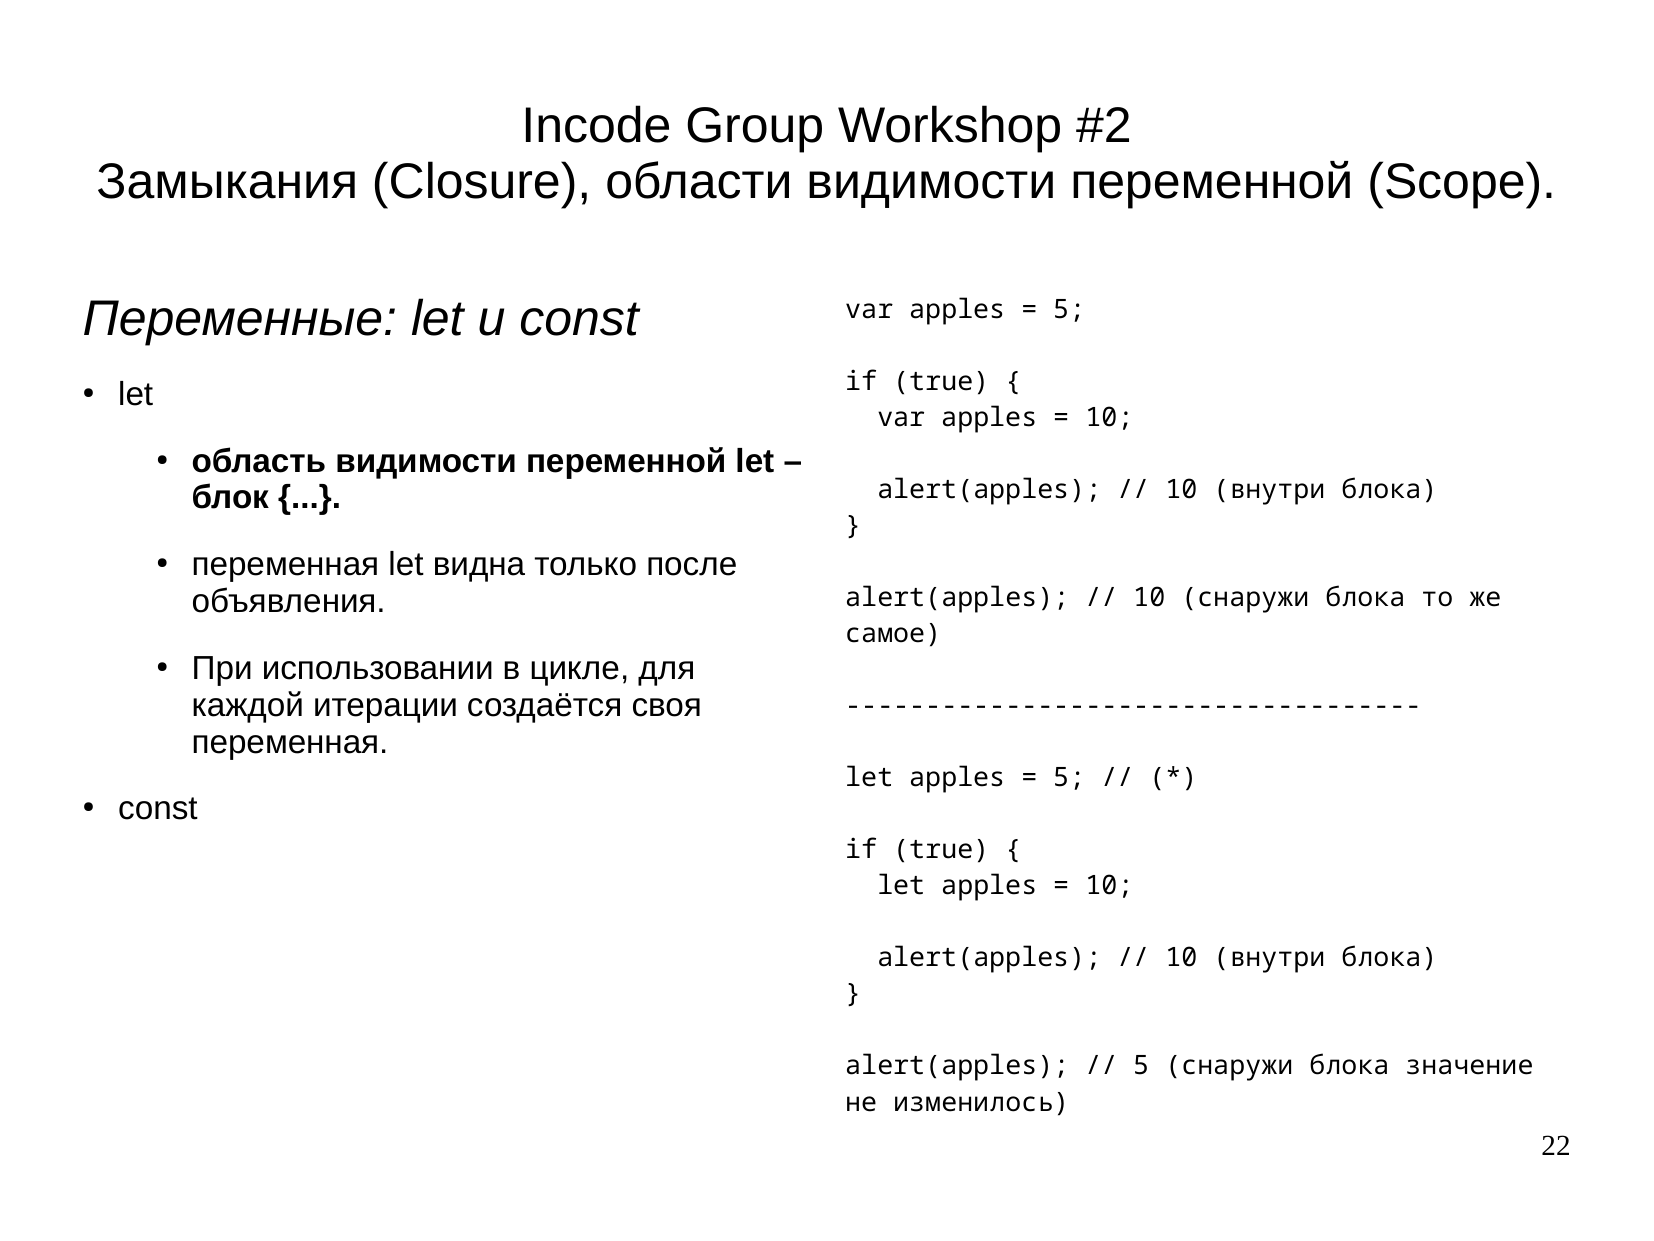

# Incode Group Workshop #2 Замыкания (Closure), области видимости переменной (Scope).
Переменные: let и const
let
oбласть видимости переменной let – блок {...}.
переменная let видна только после объявления.
При использовании в цикле, для каждой итерации создаётся своя переменная.
const
var apples = 5;
if (true) {
 var apples = 10;
 alert(apples); // 10 (внутри блока)
}
alert(apples); // 10 (снаружи блока то же самое)
------------------------------------
let apples = 5; // (*)
if (true) {
 let apples = 10;
 alert(apples); // 10 (внутри блока)
}
alert(apples); // 5 (снаружи блока значение не изменилось)
22